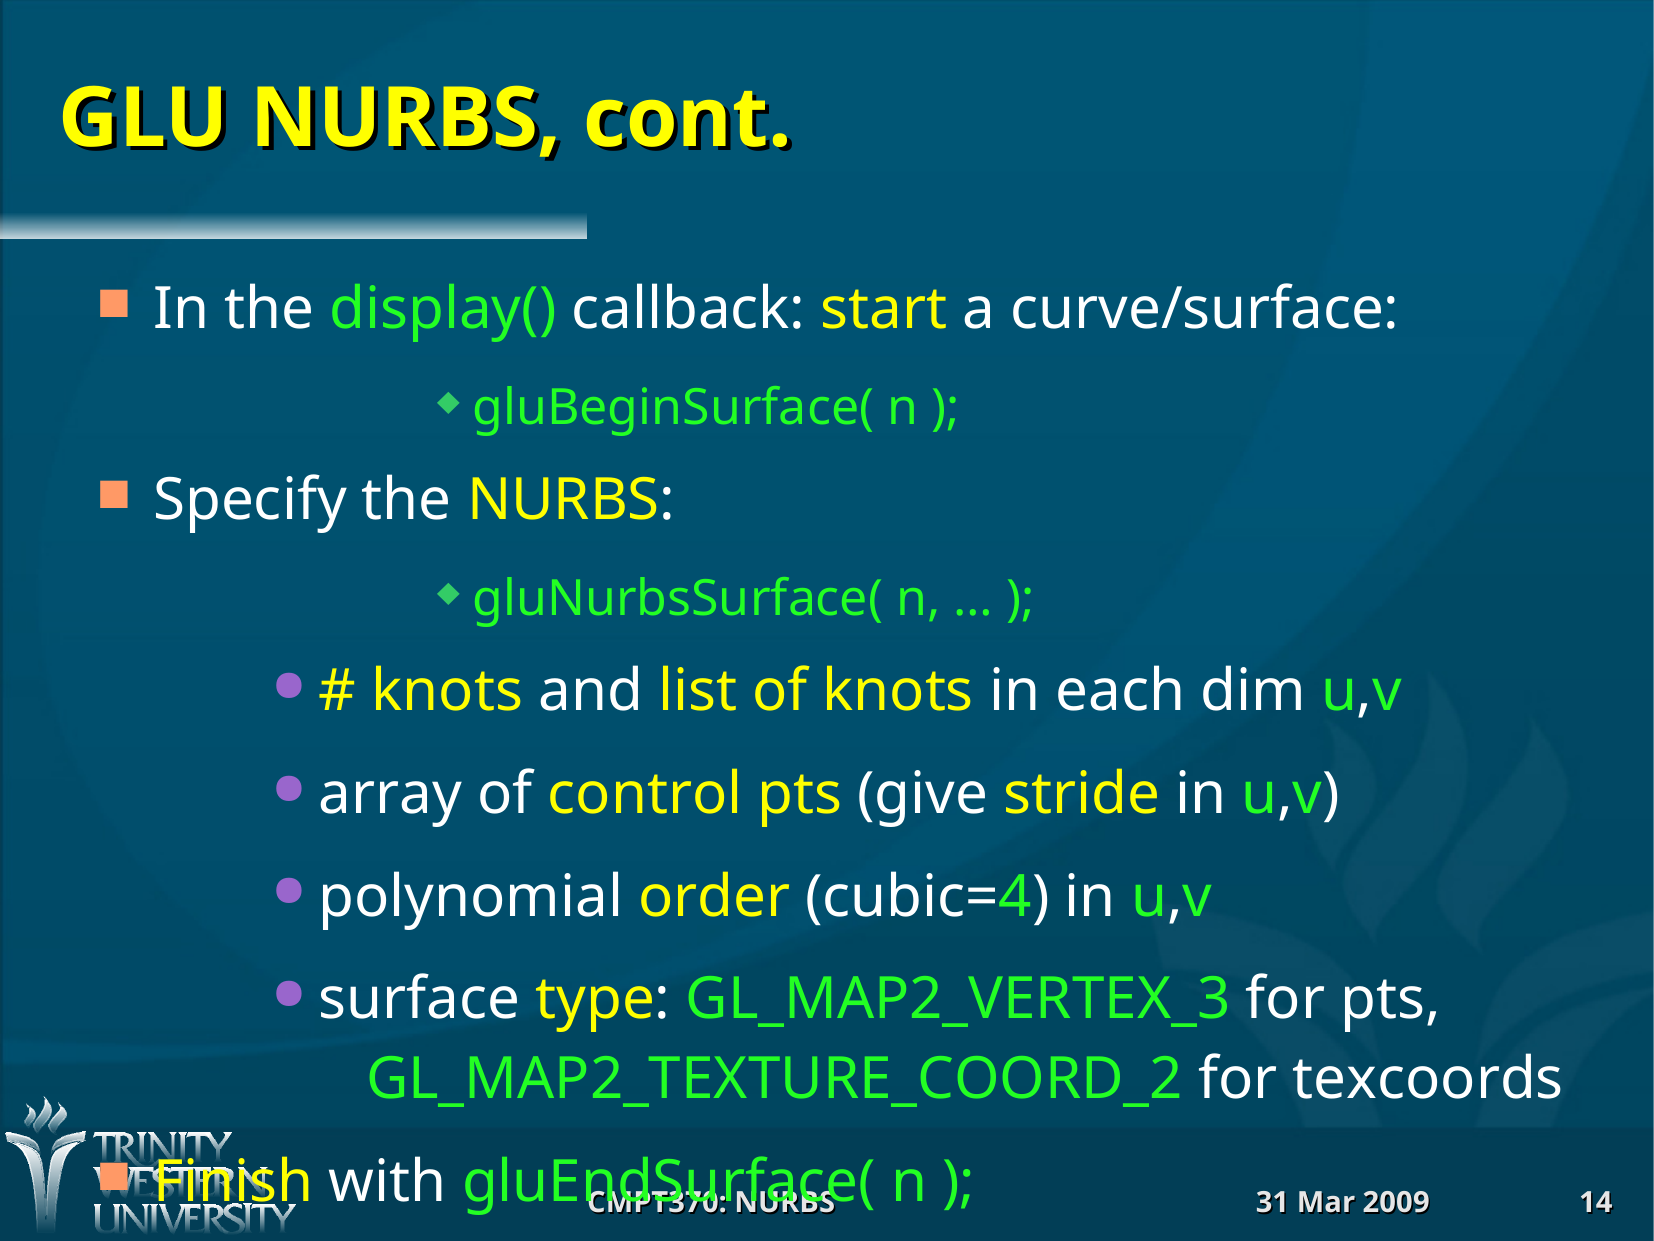

# GLU NURBS, cont.
In the display() callback: start a curve/surface:
gluBeginSurface( n );
Specify the NURBS:
gluNurbsSurface( n, … );
# knots and list of knots in each dim u,v
array of control pts (give stride in u,v)
polynomial order (cubic=4) in u,v
surface type: GL_MAP2_VERTEX_3 for pts,
GL_MAP2_TEXTURE_COORD_2 for texcoords
Finish with gluEndSurface( n );
CMPT370: NURBS
31 Mar 2009
14